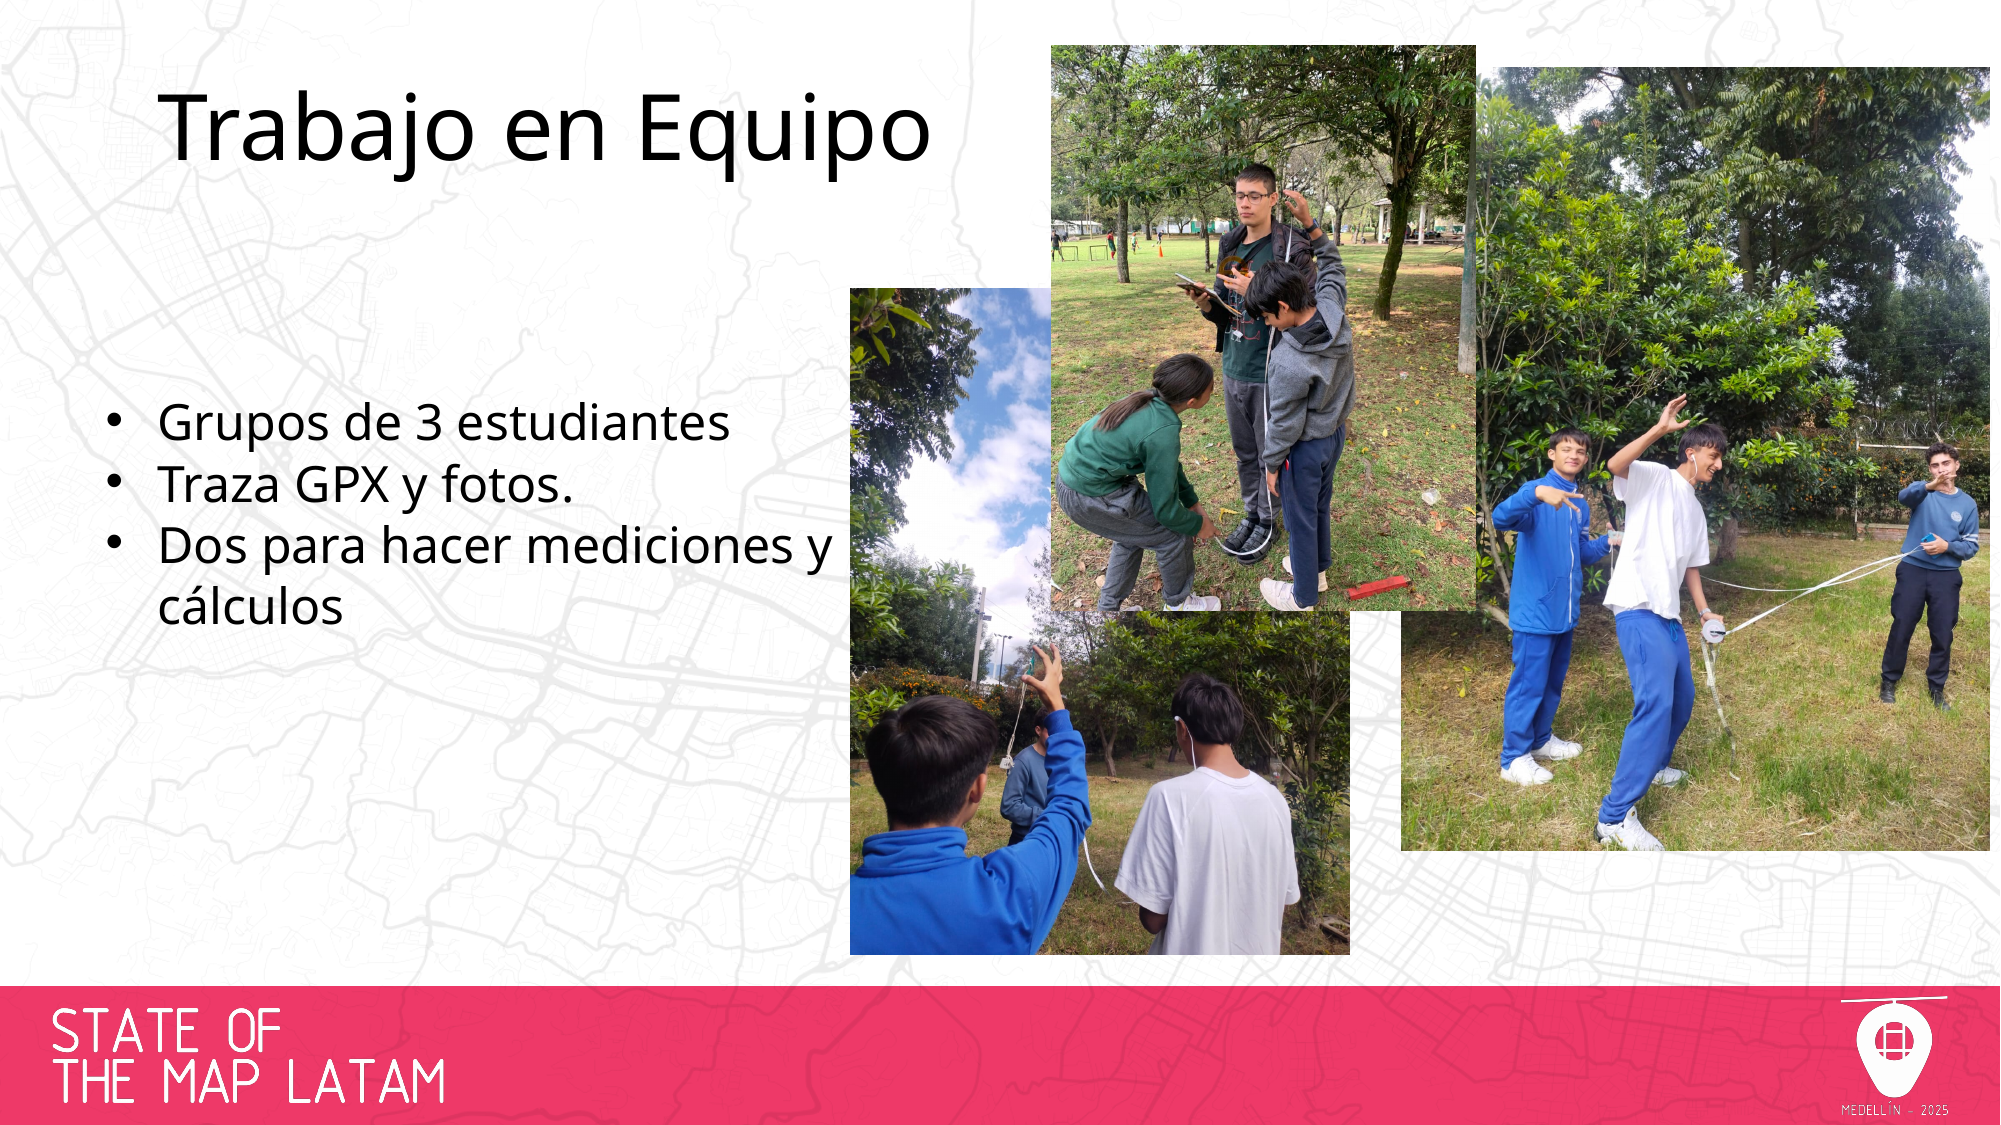

# Trabajo en Equipo
Grupos de 3 estudiantes
Traza GPX y fotos.
Dos para hacer mediciones y cálculos